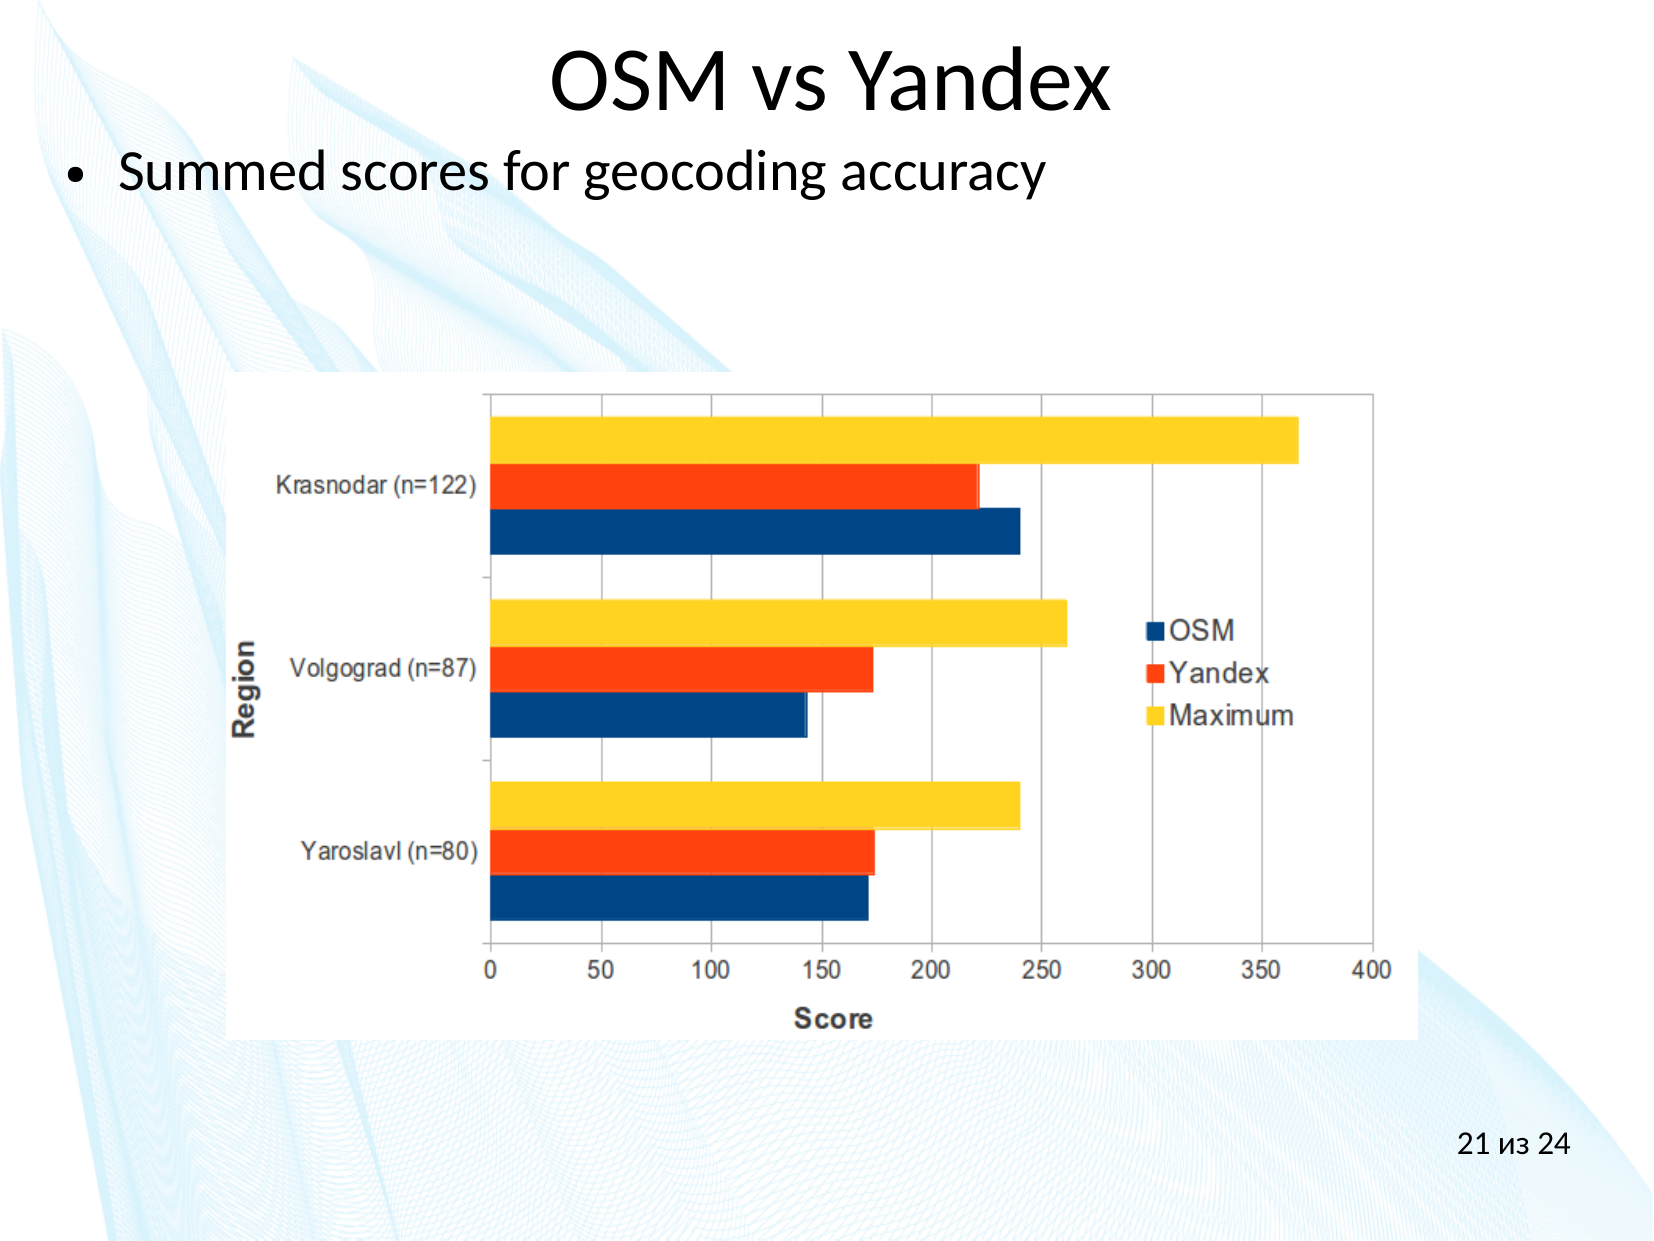

# OSM vs Yandex
Summed scores for geocoding accuracy
21